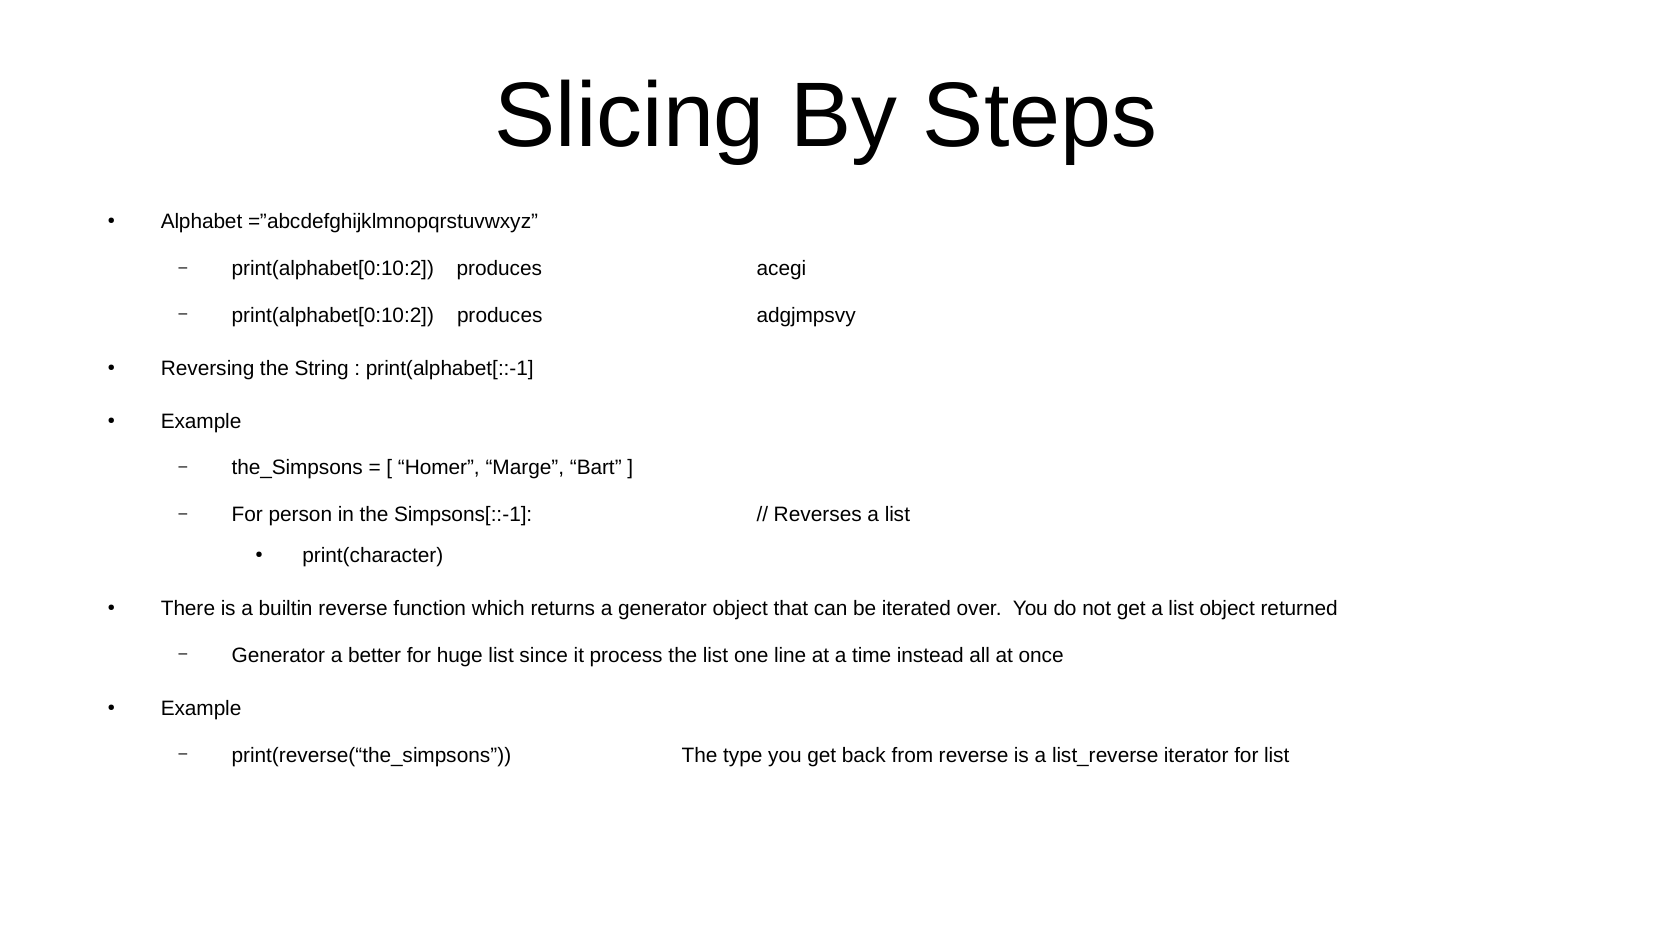

# Slicing By Steps
Alphabet =”abcdefghijklmnopqrstuvwxyz”
print(alphabet[0:10:2])	produces			acegi
print(alphabet[0:10:2]) produces			adgjmpsvy
Reversing the String : print(alphabet[::-1]
Example
the_Simpsons = [ “Homer”, “Marge”, “Bart” ]
For person in the Simpsons[::-1]: 			// Reverses a list
print(character)
There is a builtin reverse function which returns a generator object that can be iterated over. You do not get a list object returned
Generator a better for huge list since it process the list one line at a time instead all at once
Example
print(reverse(“the_simpsons”))			The type you get back from reverse is a list_reverse iterator for list